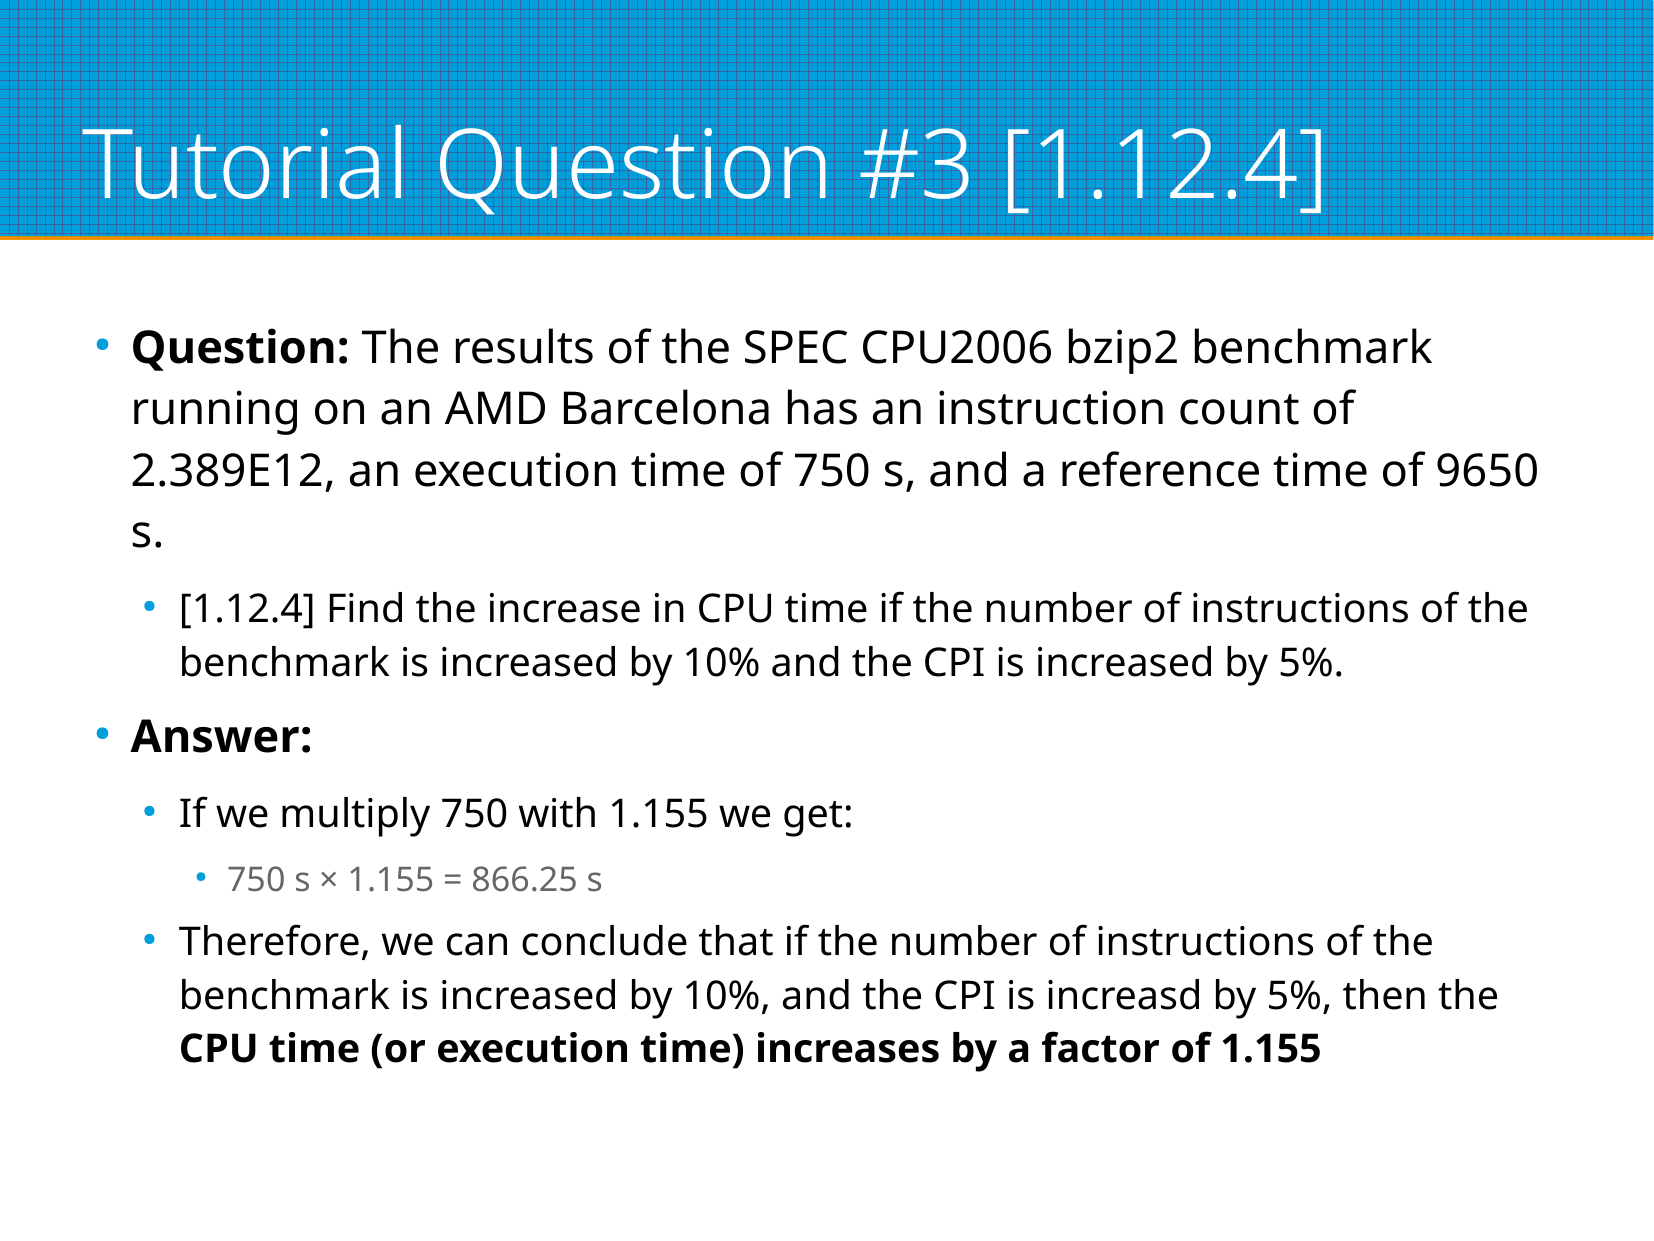

# Tutorial Question #3 [1.12.4]
Question: The results of the SPEC CPU2006 bzip2 benchmark running on an AMD Barcelona has an instruction count of 2.389E12, an execution time of 750 s, and a reference time of 9650 s.
[1.12.4] Find the increase in CPU time if the number of instructions of the benchmark is increased by 10% and the CPI is increased by 5%.
Answer:
If we multiply 750 with 1.155 we get:
750 s × 1.155 = 866.25 s
Therefore, we can conclude that if the number of instructions of the benchmark is increased by 10%, and the CPI is increasd by 5%, then the CPU time (or execution time) increases by a factor of 1.155